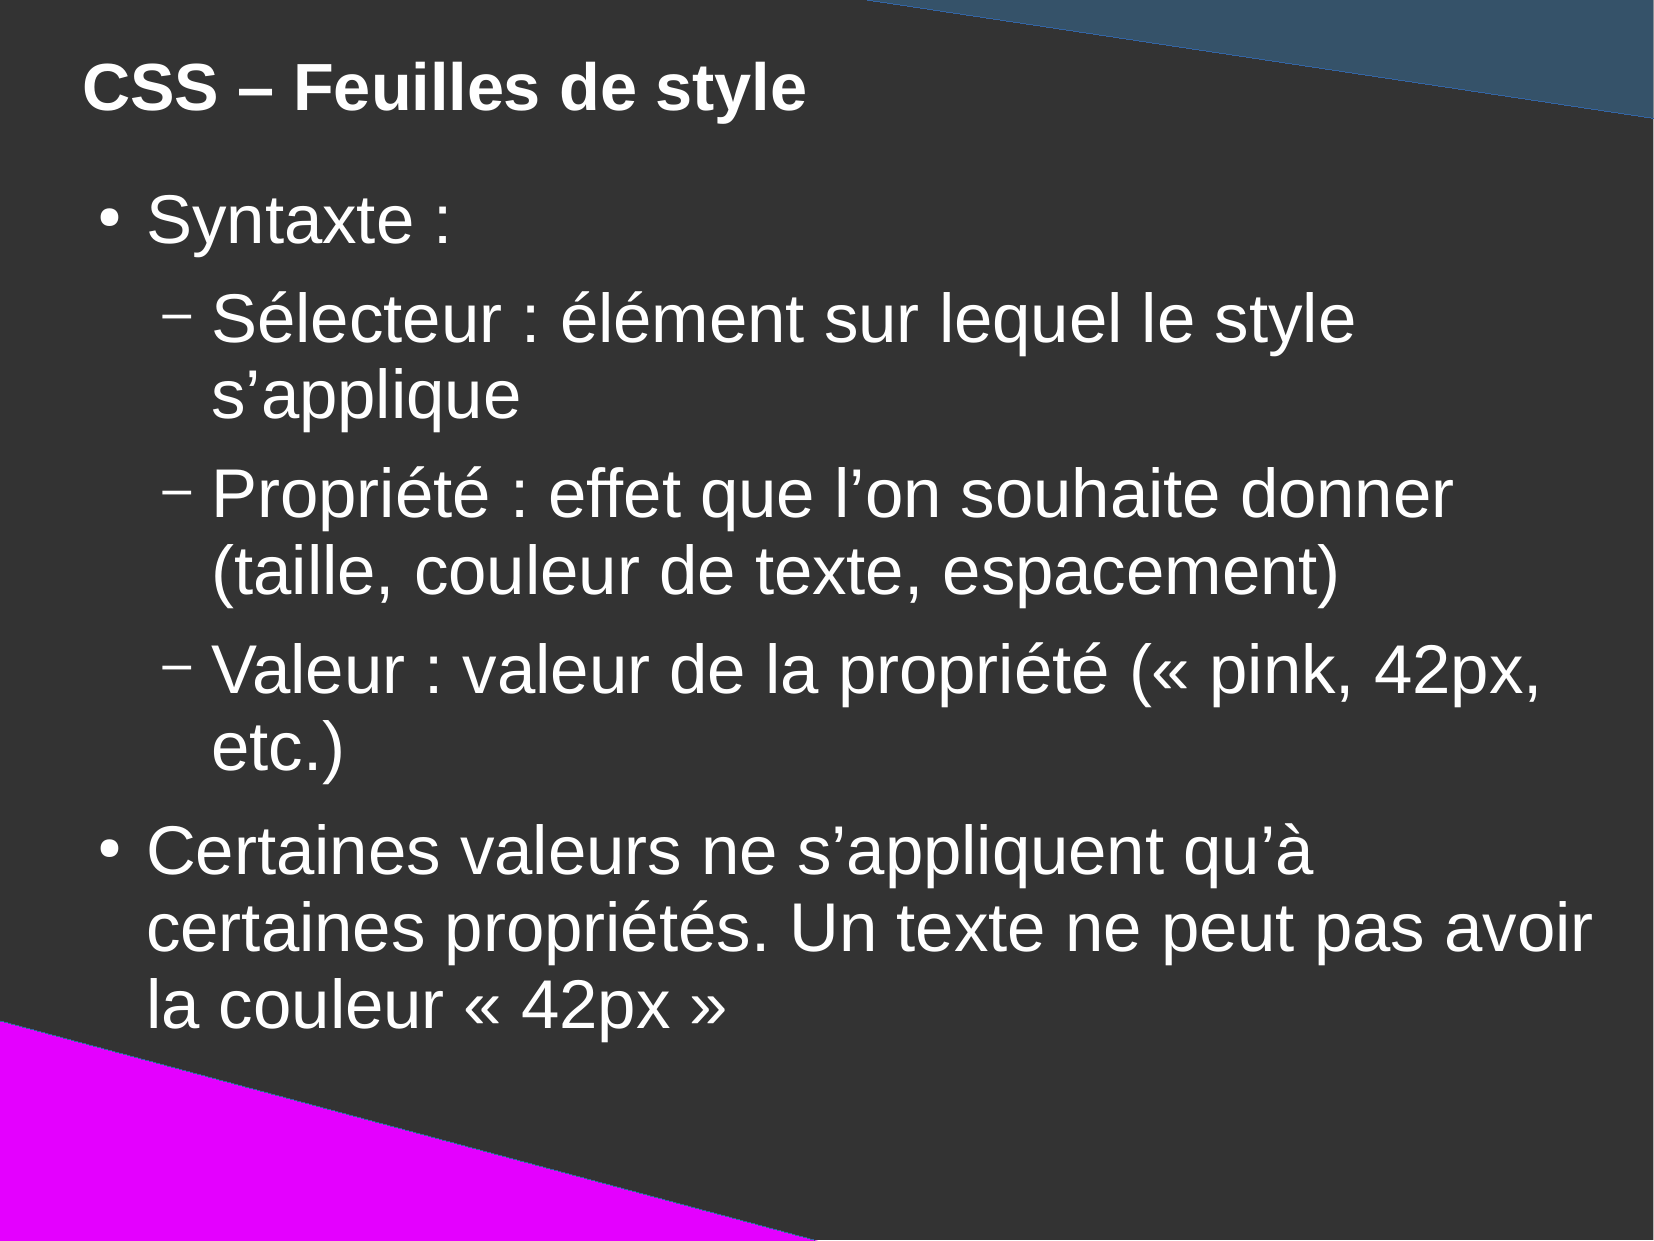

# CSS – Feuilles de style
Syntaxte :
Sélecteur : élément sur lequel le style s’applique
Propriété : effet que l’on souhaite donner (taille, couleur de texte, espacement)
Valeur : valeur de la propriété (« pink, 42px, etc.)
Certaines valeurs ne s’appliquent qu’à certaines propriétés. Un texte ne peut pas avoir la couleur « 42px »